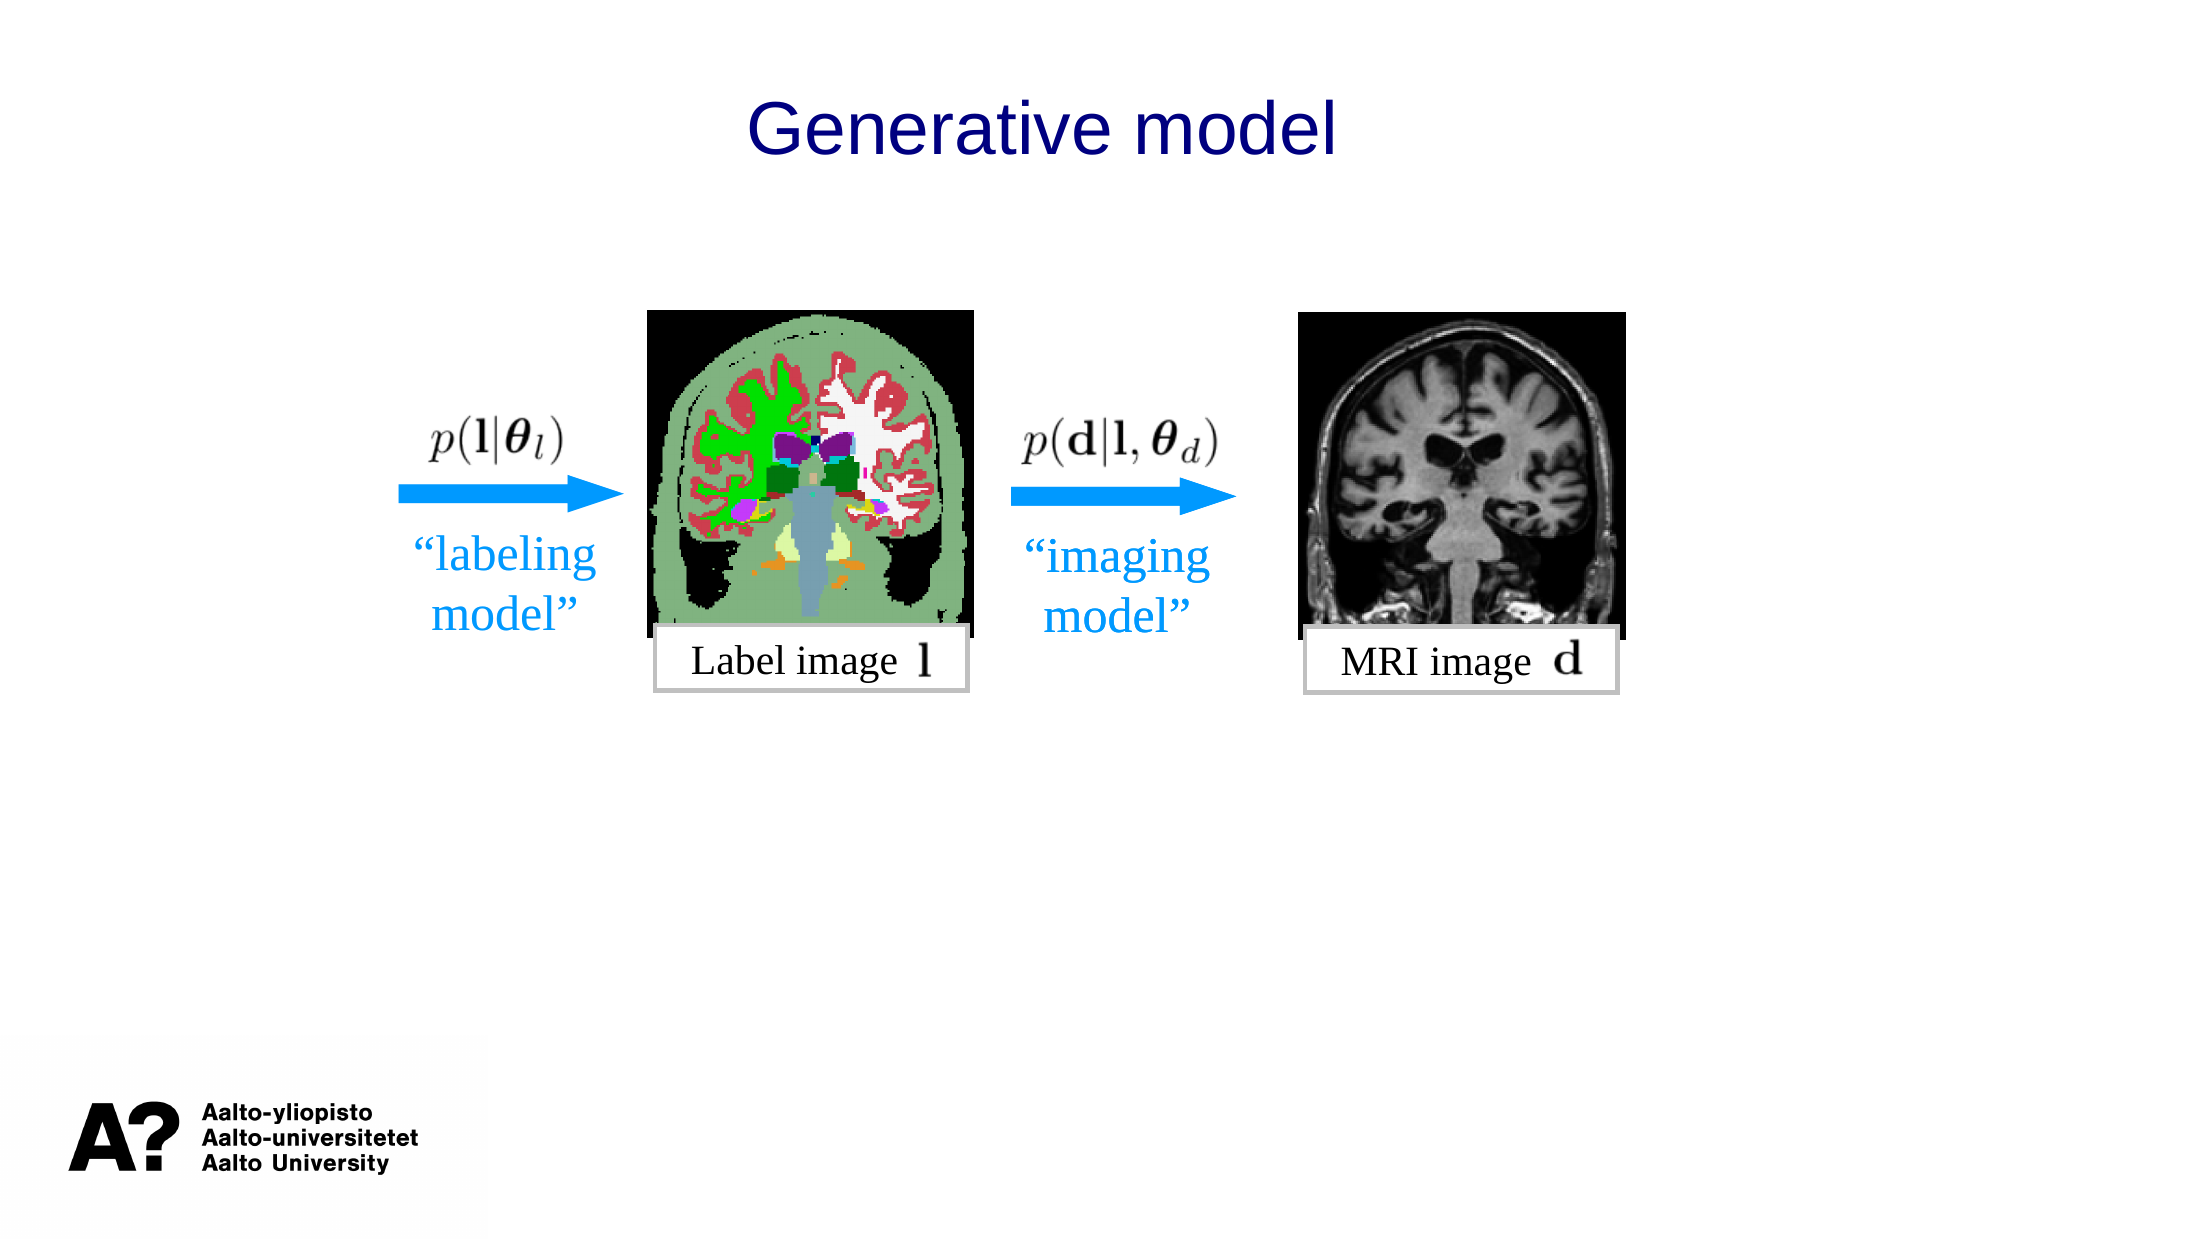

# Generative model
“labeling model”
“labeling model”
“imaging model”
“imaging model”
 Label image
 Label image
 MRI image
 MRI image